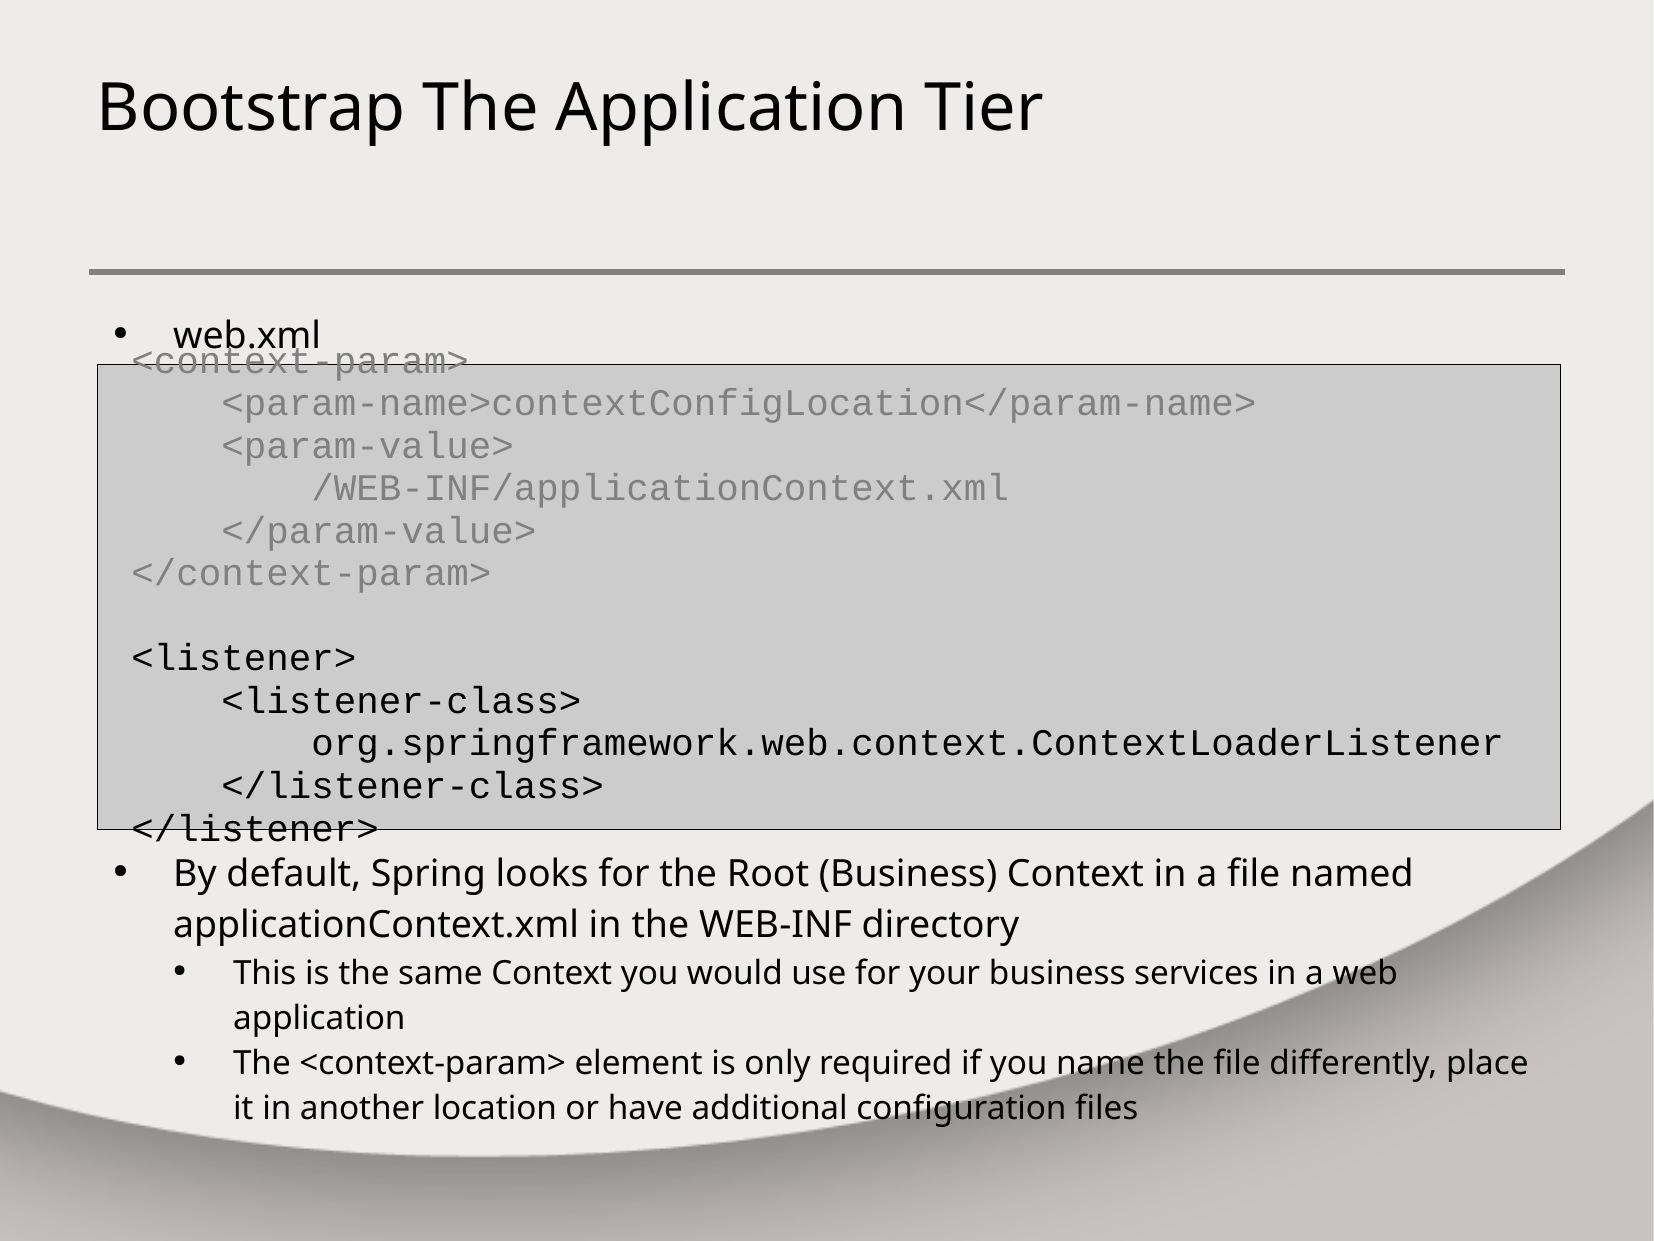

# Bootstrap The Application Tier
web.xml
By default, Spring looks for the Root (Business) Context in a file named applicationContext.xml in the WEB-INF directory
This is the same Context you would use for your business services in a web application
The <context-param> element is only required if you name the file differently, place it in another location or have additional configuration files
<context-param>
 <param-name>contextConfigLocation</param-name>
 <param-value>
 /WEB-INF/applicationContext.xml
 </param-value>
</context-param>
<listener>
 <listener-class>
 org.springframework.web.context.ContextLoaderListener
 </listener-class>
</listener>